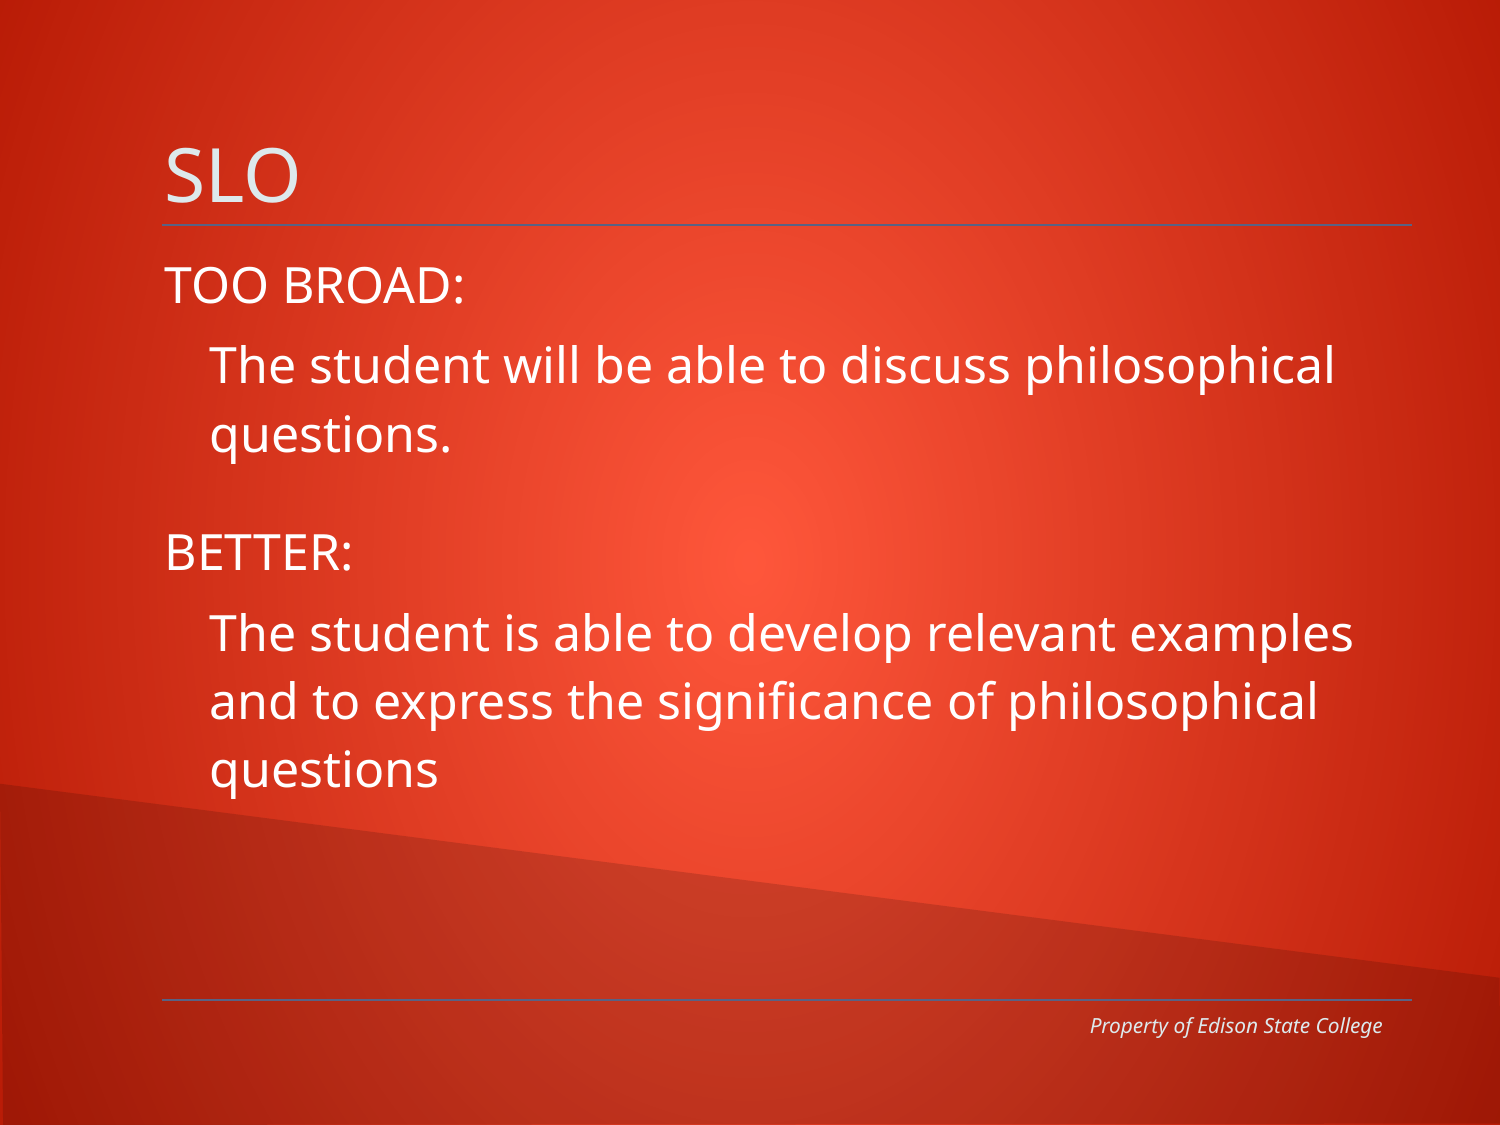

# SLO
TOO BROAD:
The student will be able to discuss philosophical questions.
BETTER:
The student is able to develop relevant examples and to express the significance of philosophical questions
Property of Edison State College